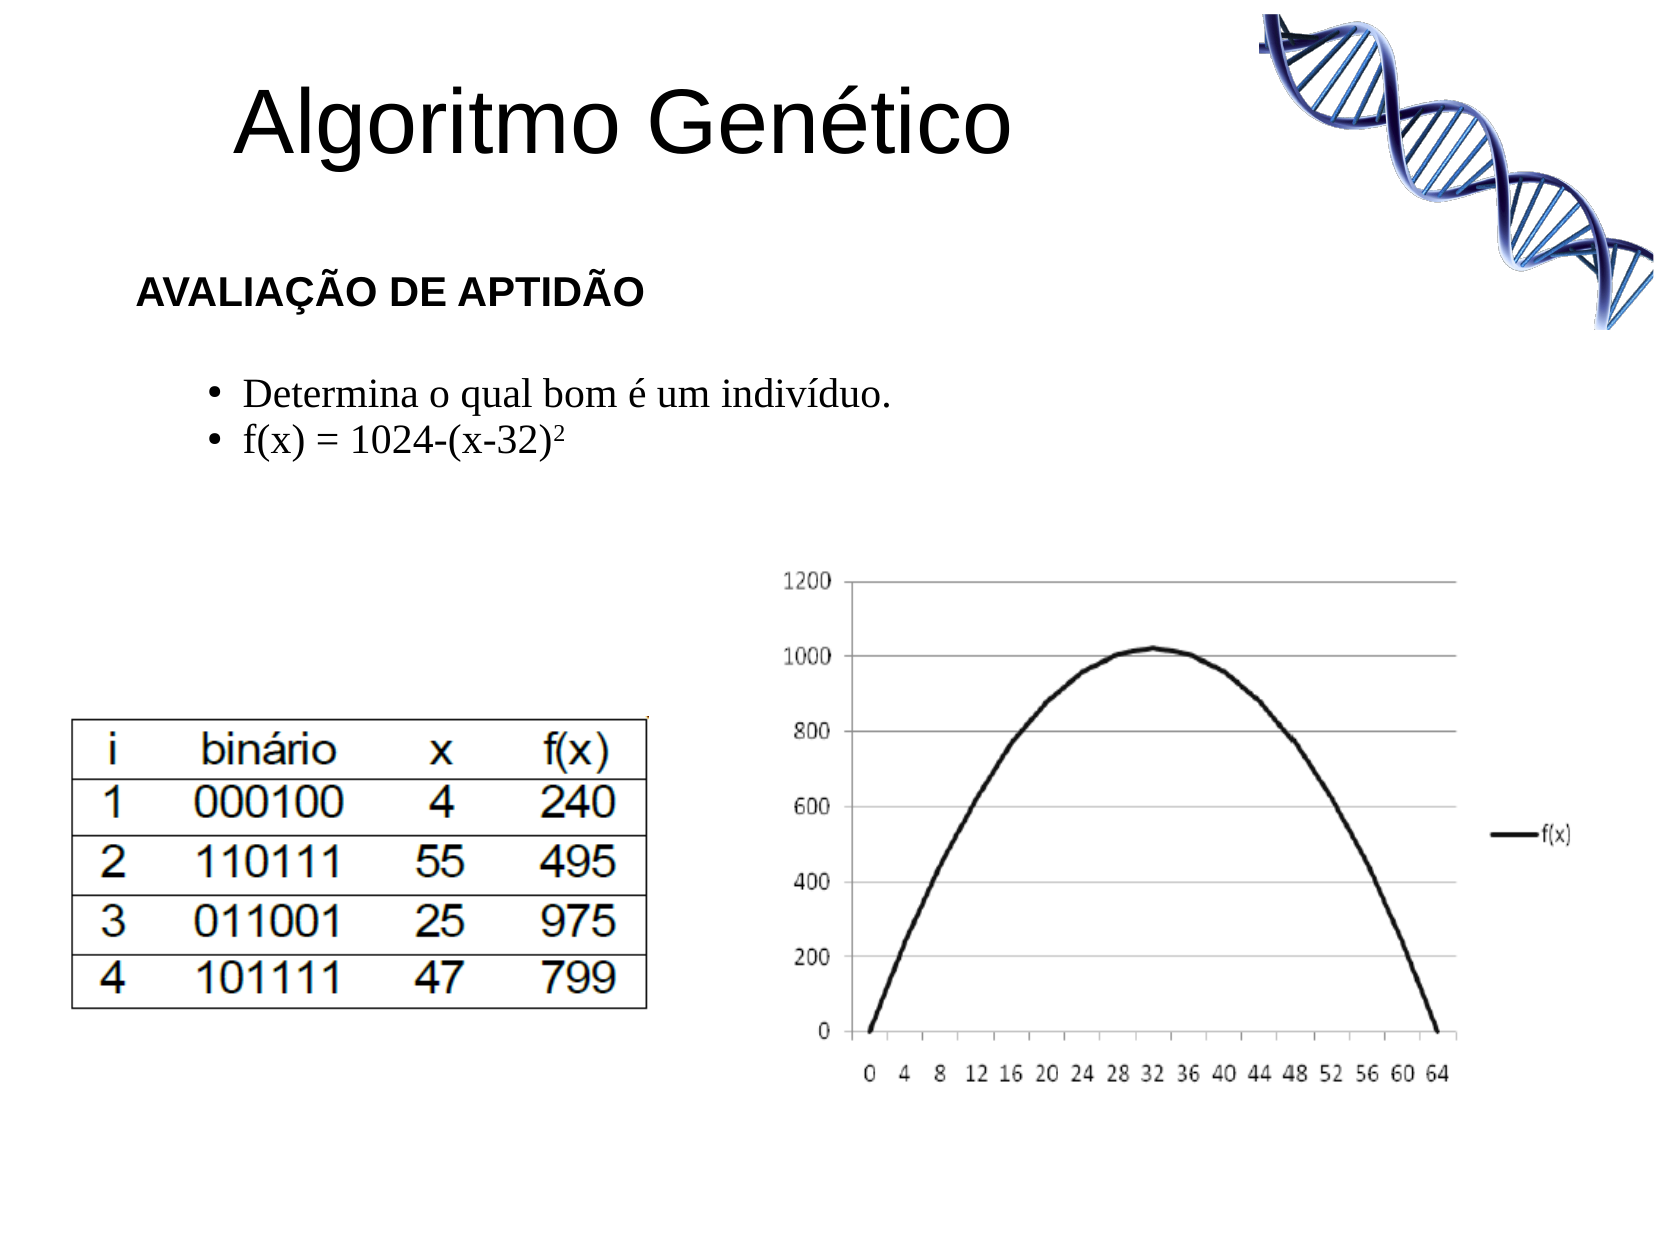

# Algoritmo Genético
AVALIAÇÃO DE APTIDÃO
Determina o qual bom é um indivíduo.
f(x) = 1024-(x-32)2